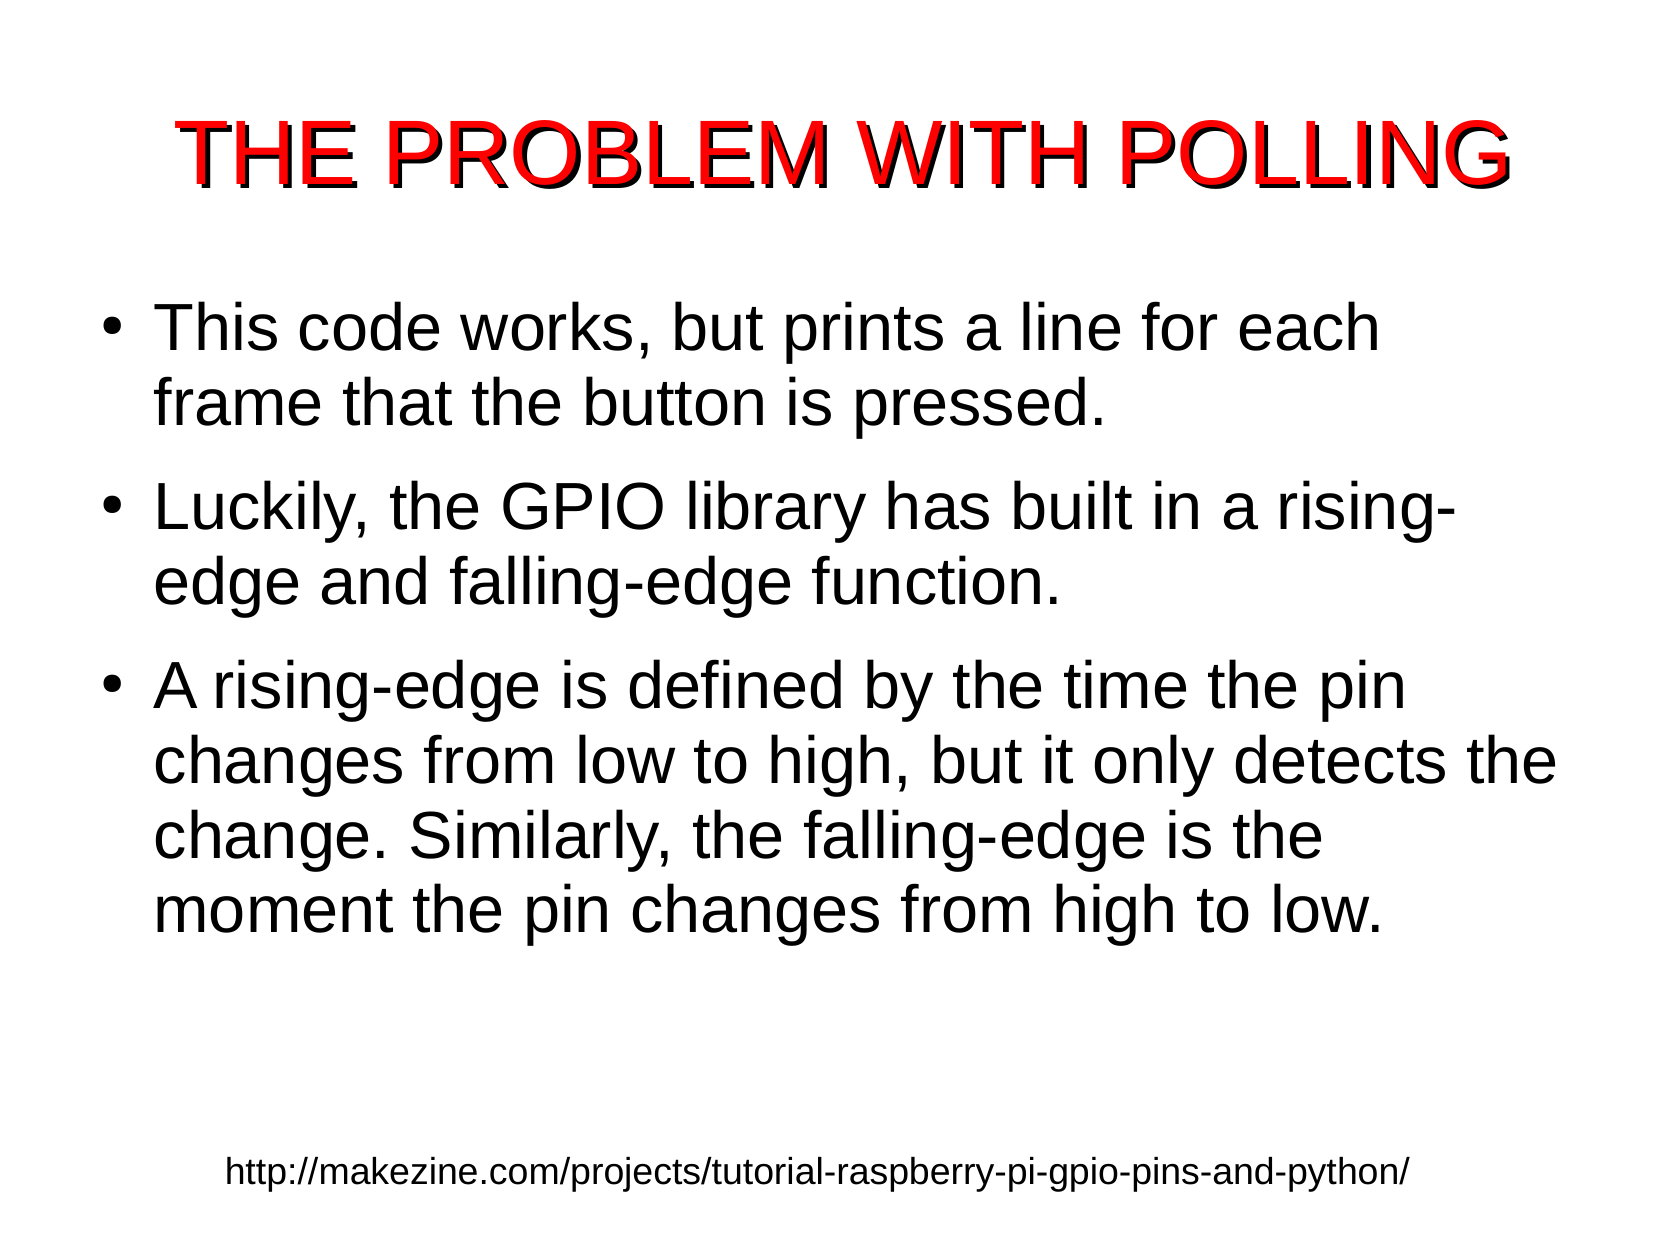

# THE PROBLEM WITH POLLING
This code works, but prints a line for each frame that the button is pressed.
Luckily, the GPIO library has built in a rising-edge and falling-edge function.
A rising-edge is defined by the time the pin changes from low to high, but it only detects the change. Similarly, the falling-edge is the moment the pin changes from high to low.
http://makezine.com/projects/tutorial-raspberry-pi-gpio-pins-and-python/